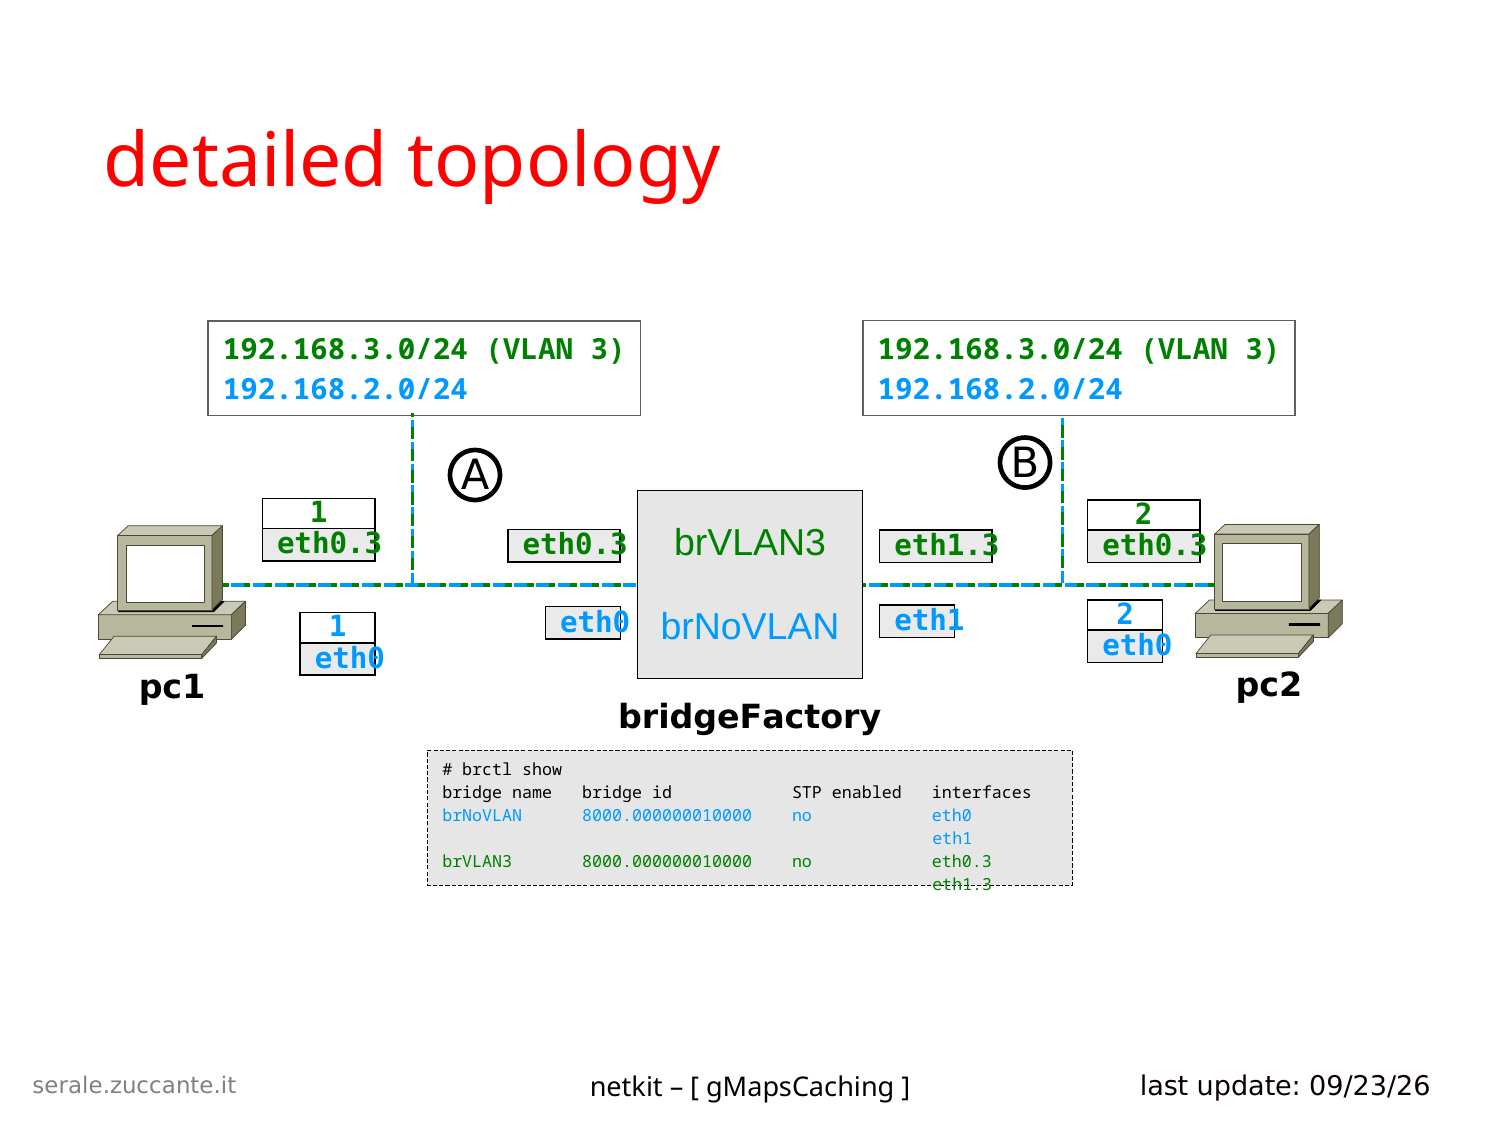

detailed topology
192.168.3.0/24 (VLAN 3)
192.168.2.0/24
192.168.3.0/24 (VLAN 3)
192.168.2.0/24
B
A
brVLAN3
brNoVLAN
1
eth0.3
2
eth0.3
pc2
pc1
eth0.3
eth1.3
2
eth0
eth1
eth0
1
eth0
bridgeFactory
# brctl show
bridge name bridge id STP enabled interfaces
brNoVLAN 8000.000000010000 no eth0
 eth1
brVLAN3 8000.000000010000 no eth0.3
 eth1.3
gMapsCaching